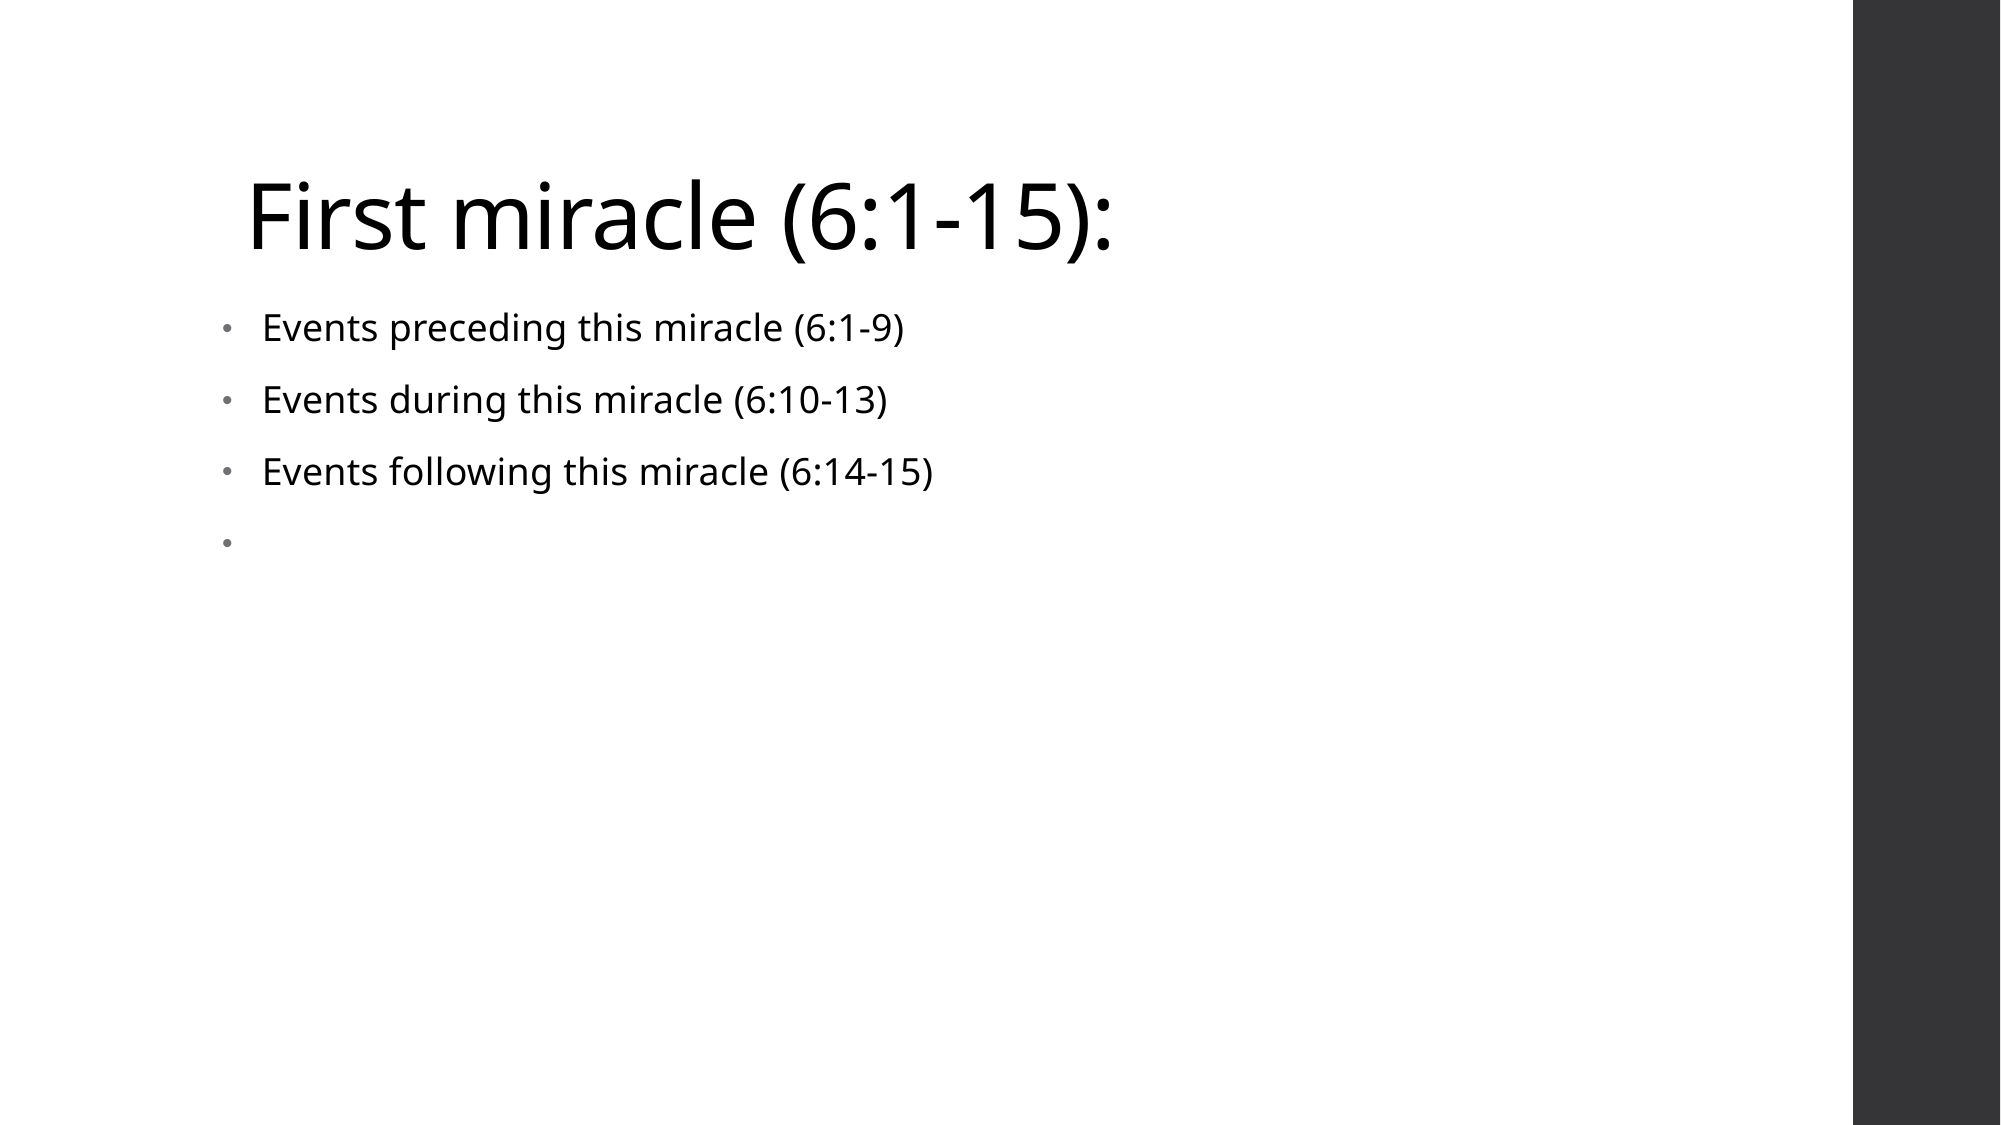

# First miracle (6:1-15):
 Events preceding this miracle (6:1-9)
 Events during this miracle (6:10-13)
 Events following this miracle (6:14-15)